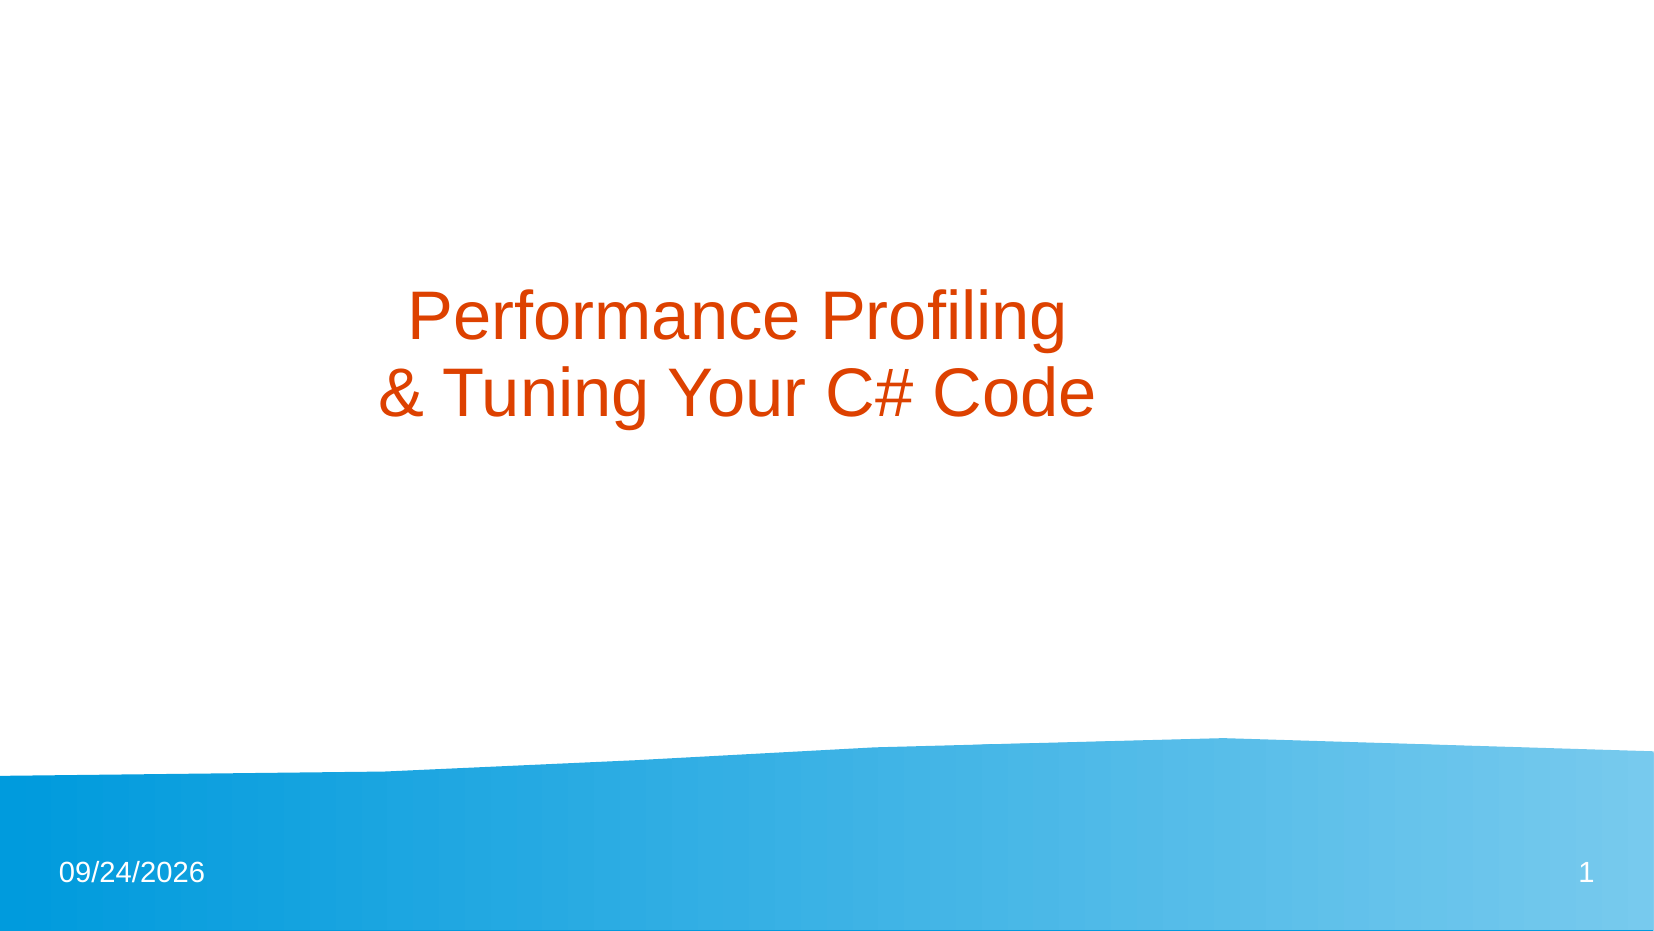

# Performance Profiling & Tuning Your C# Code